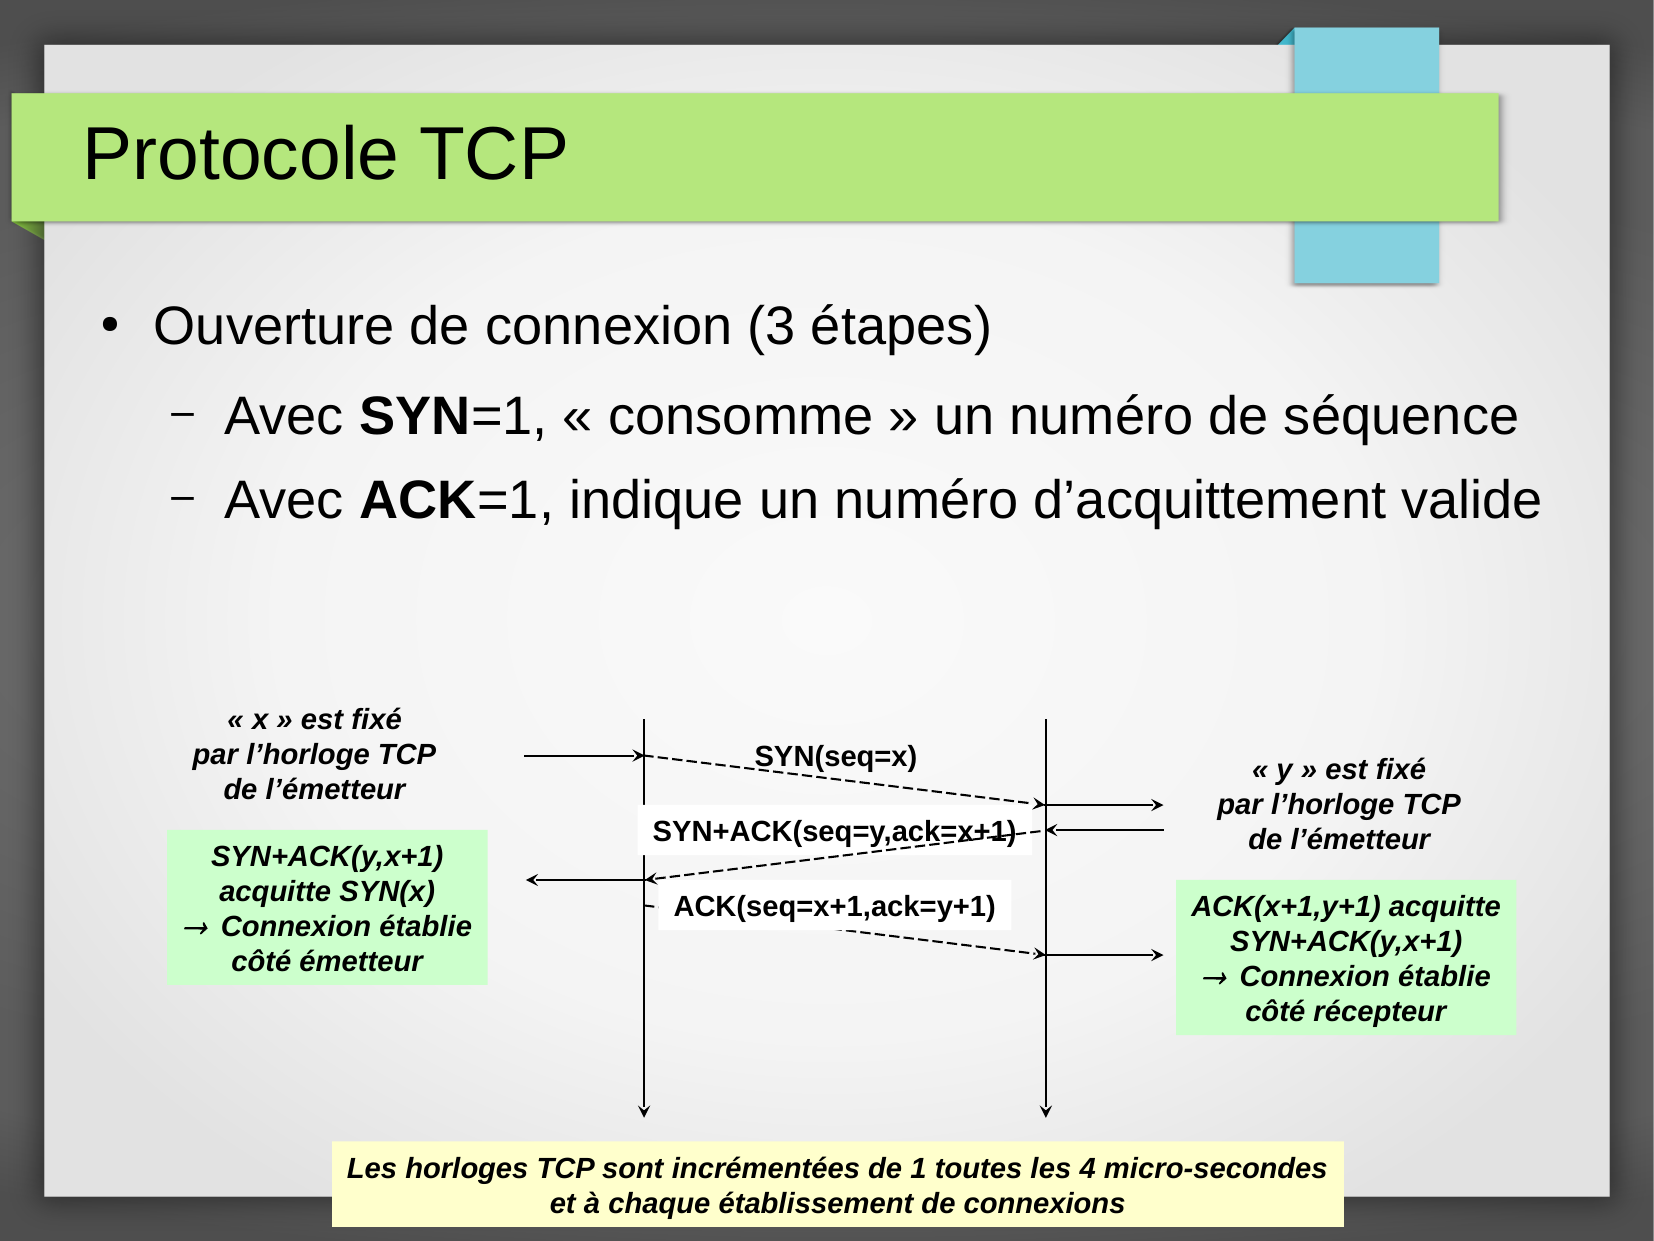

# Protocole TCP
Ouverture de connexion (3 étapes)
Avec SYN=1, « consomme » un numéro de séquence
Avec ACK=1, indique un numéro d’acquittement valide
« x » est fixé
par l’horloge TCP
de l’émetteur
SYN(seq=x)
« y » est fixé
par l’horloge TCP
de l’émetteur
SYN+ACK(seq=y,ack=x+1)
SYN+ACK(y,x+1)
acquitte SYN(x)
Connexion établie
côté émetteur
ACK(seq=x+1,ack=y+1)
ACK(x+1,y+1) acquitte
SYN+ACK(y,x+1)
Connexion établie
côté récepteur
Les horloges TCP sont incrémentées de 1 toutes les 4 micro-secondes
et à chaque établissement de connexions